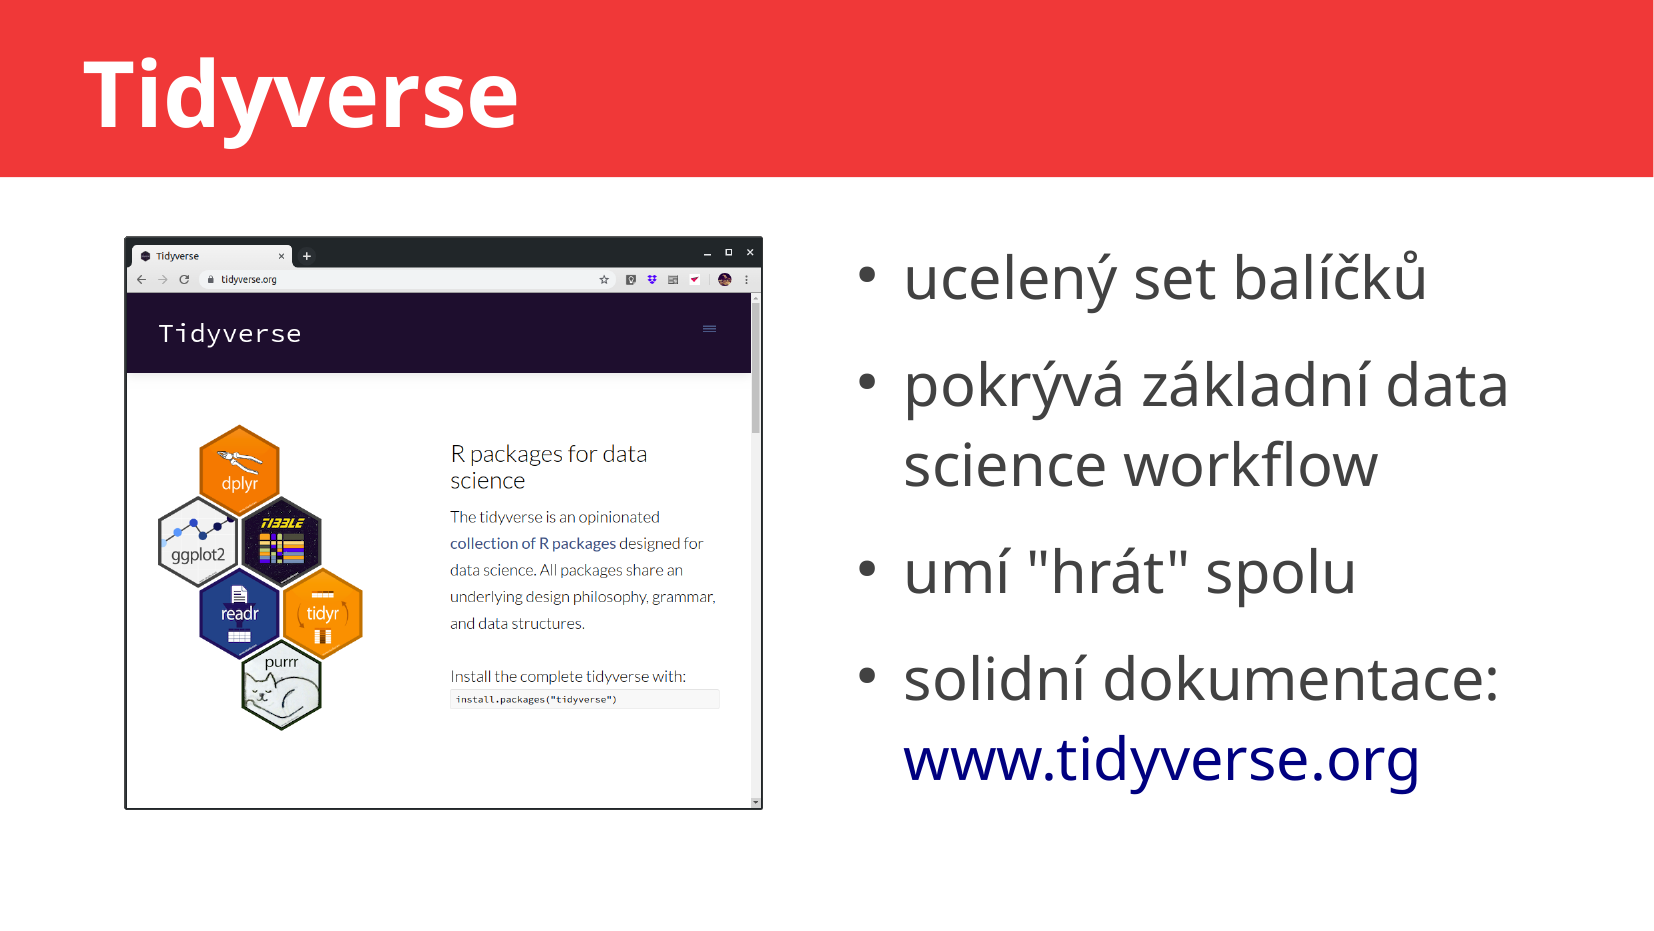

# Tidyverse
ucelený set balíčků
pokrývá základní data science workflow
umí "hrát" spolu
solidní dokumentace: www.tidyverse.org